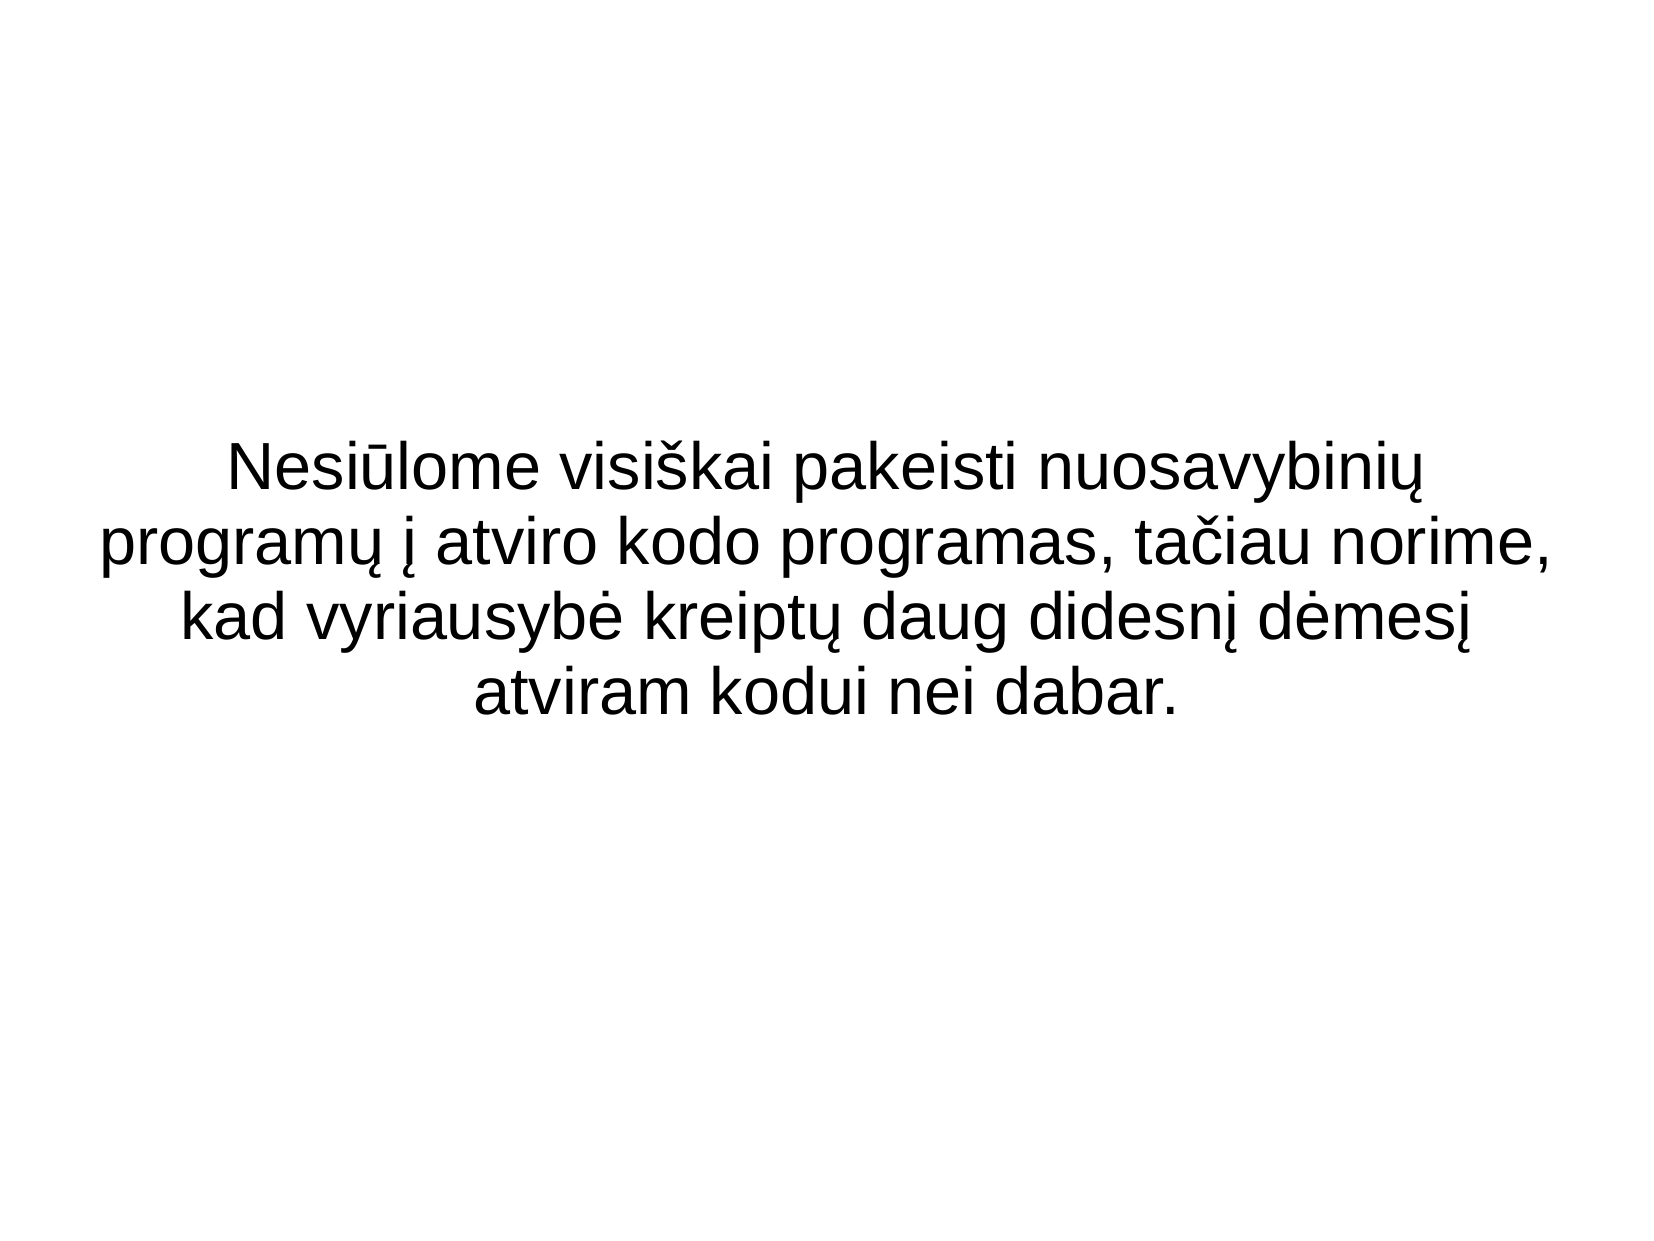

# Nesiūlome visiškai pakeisti nuosavybinių programų į atviro kodo programas, tačiau norime, kad vyriausybė kreiptų daug didesnį dėmesį atviram kodui nei dabar.